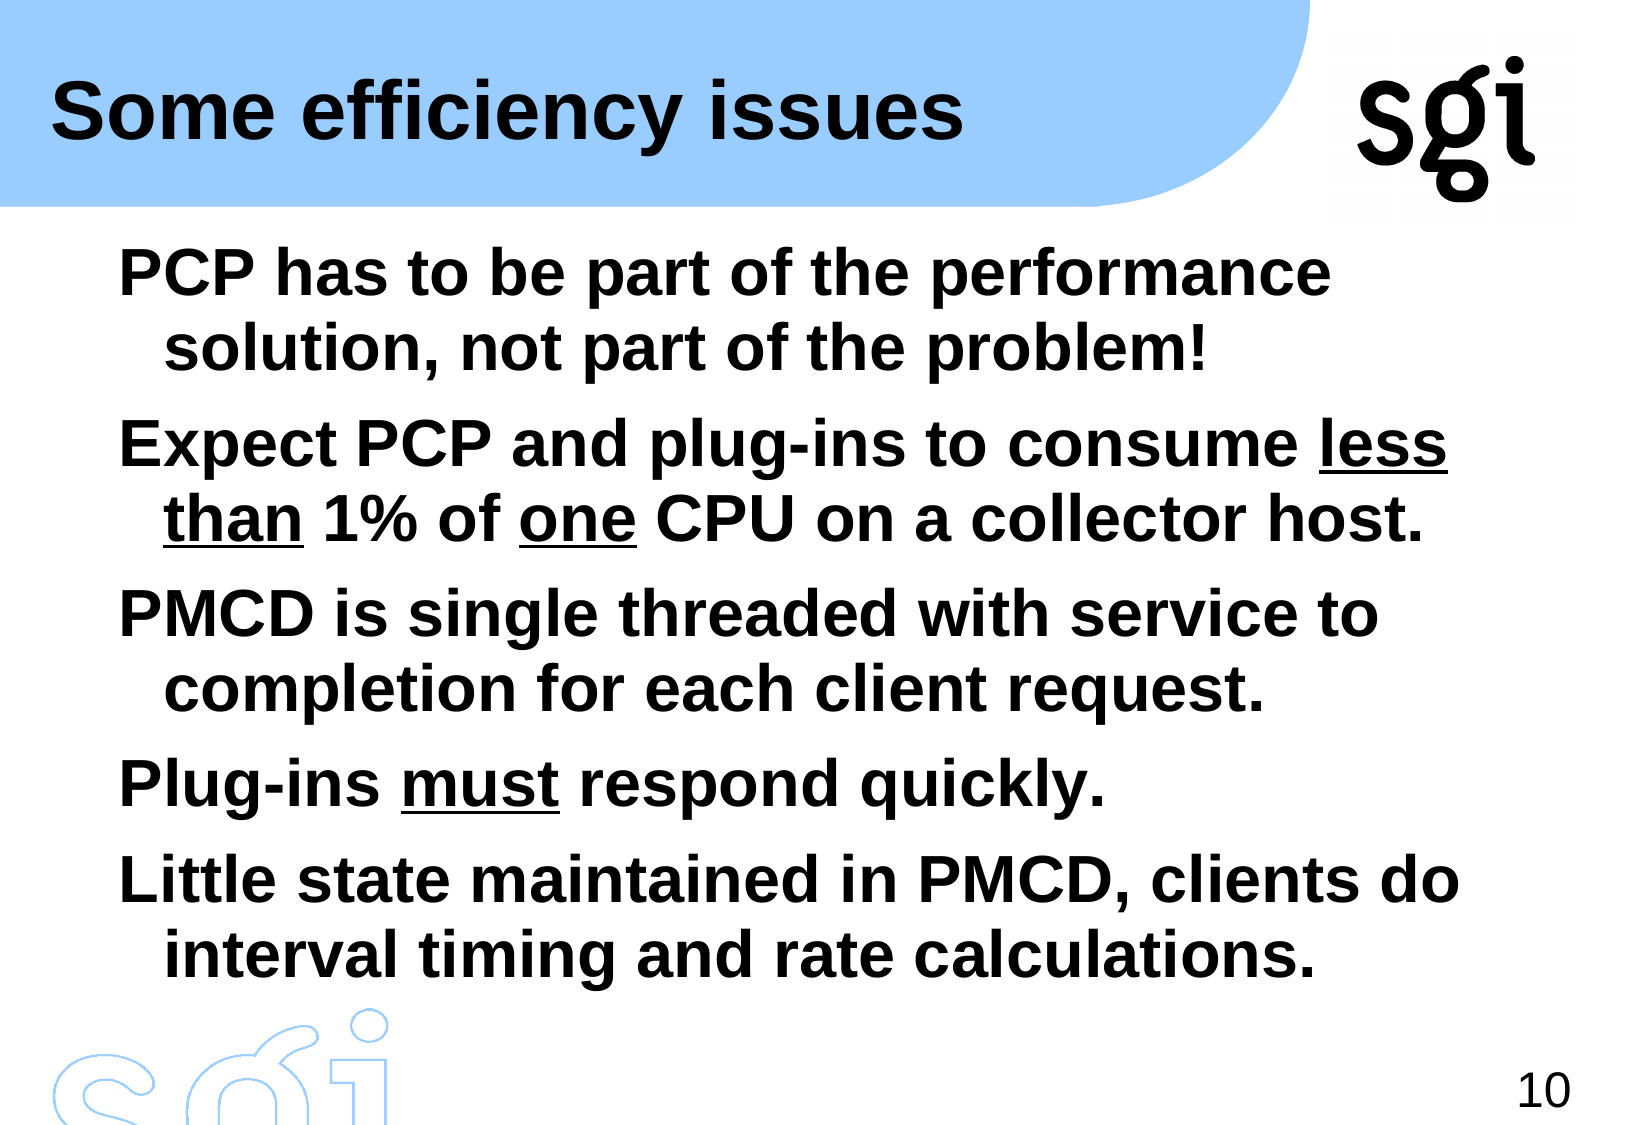

# Some efficiency issues
PCP has to be part of the performance solution, not part of the problem!
Expect PCP and plug-ins to consume less than 1% of one CPU on a collector host.
PMCD is single threaded with service to completion for each client request.
Plug-ins must respond quickly.
Little state maintained in PMCD, clients do interval timing and rate calculations.